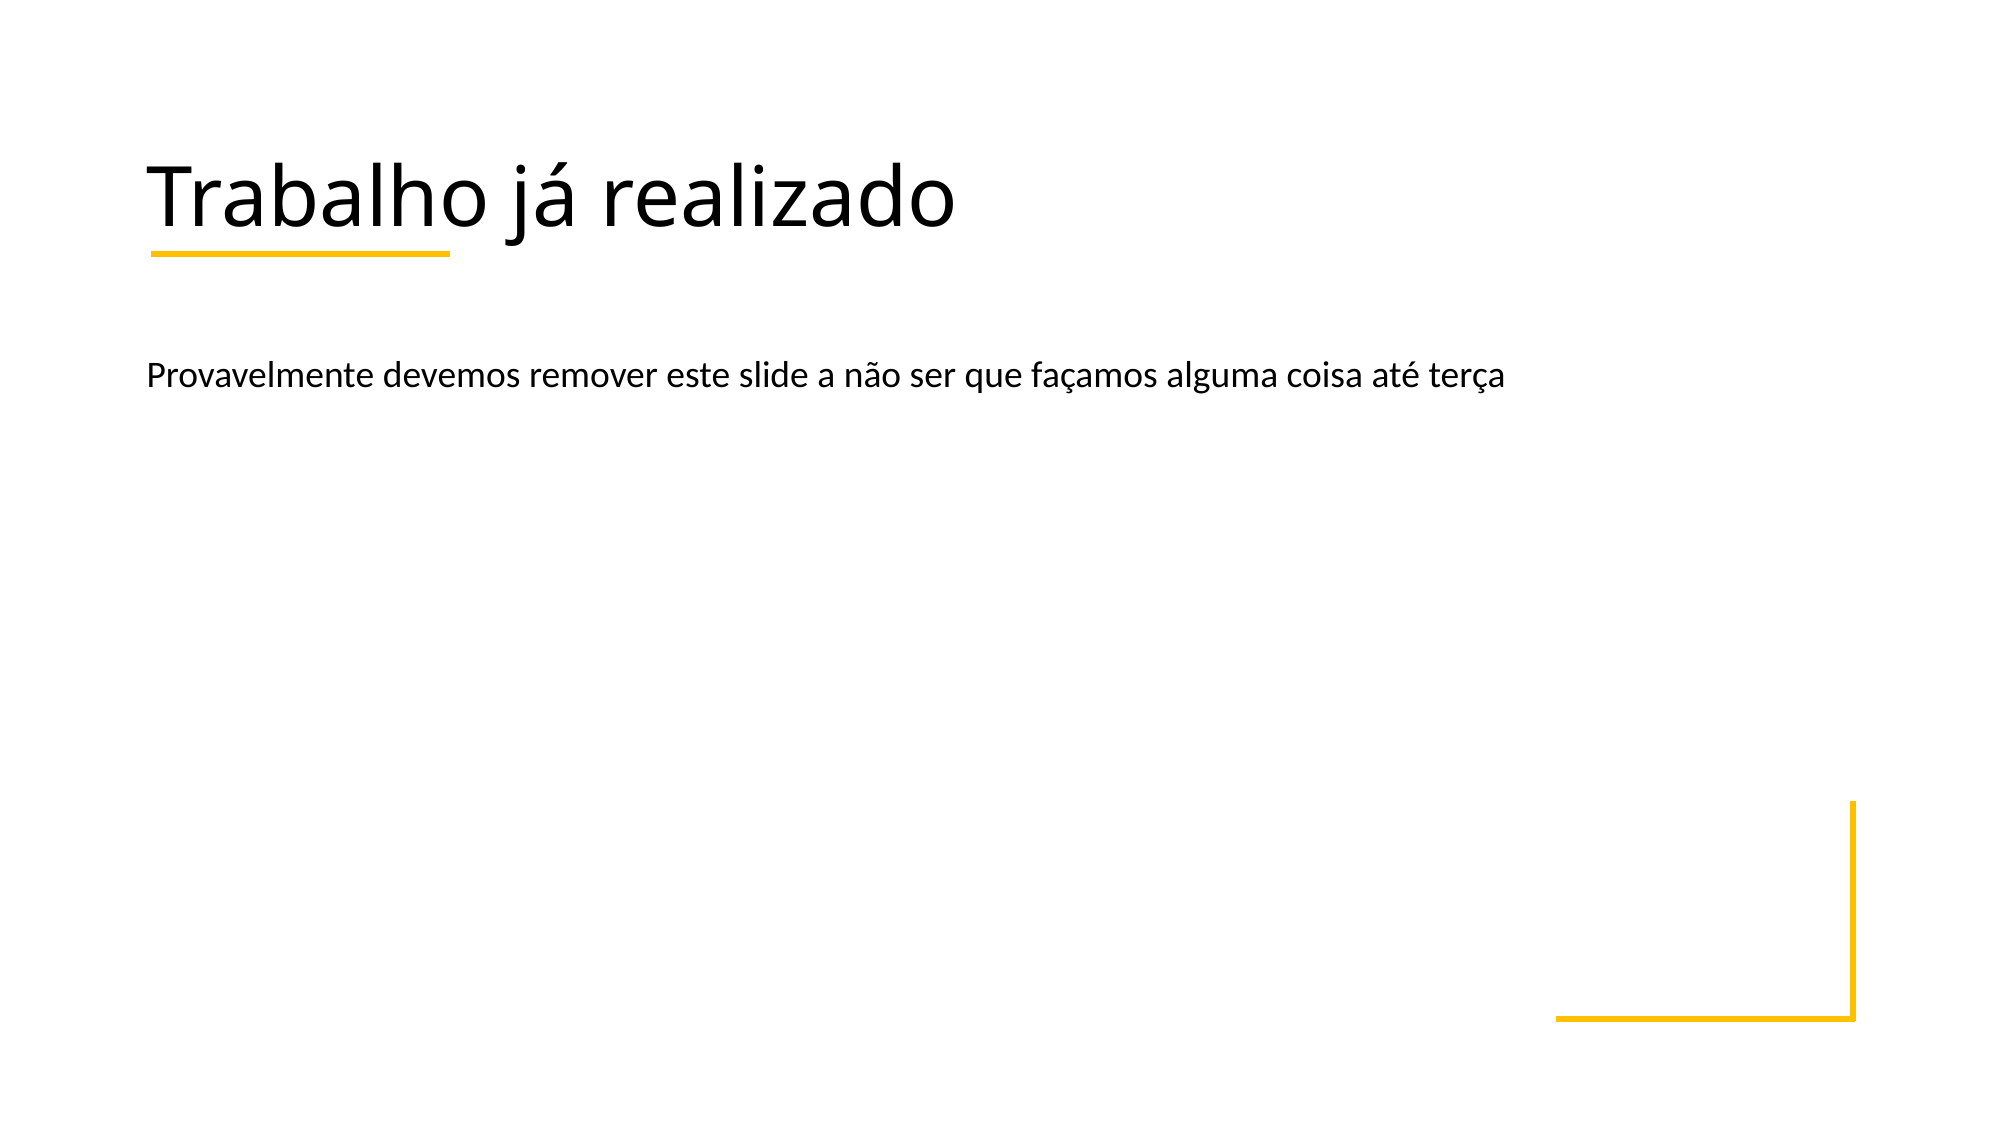

# Trabalho já realizado
Provavelmente devemos remover este slide a não ser que façamos alguma coisa até terça